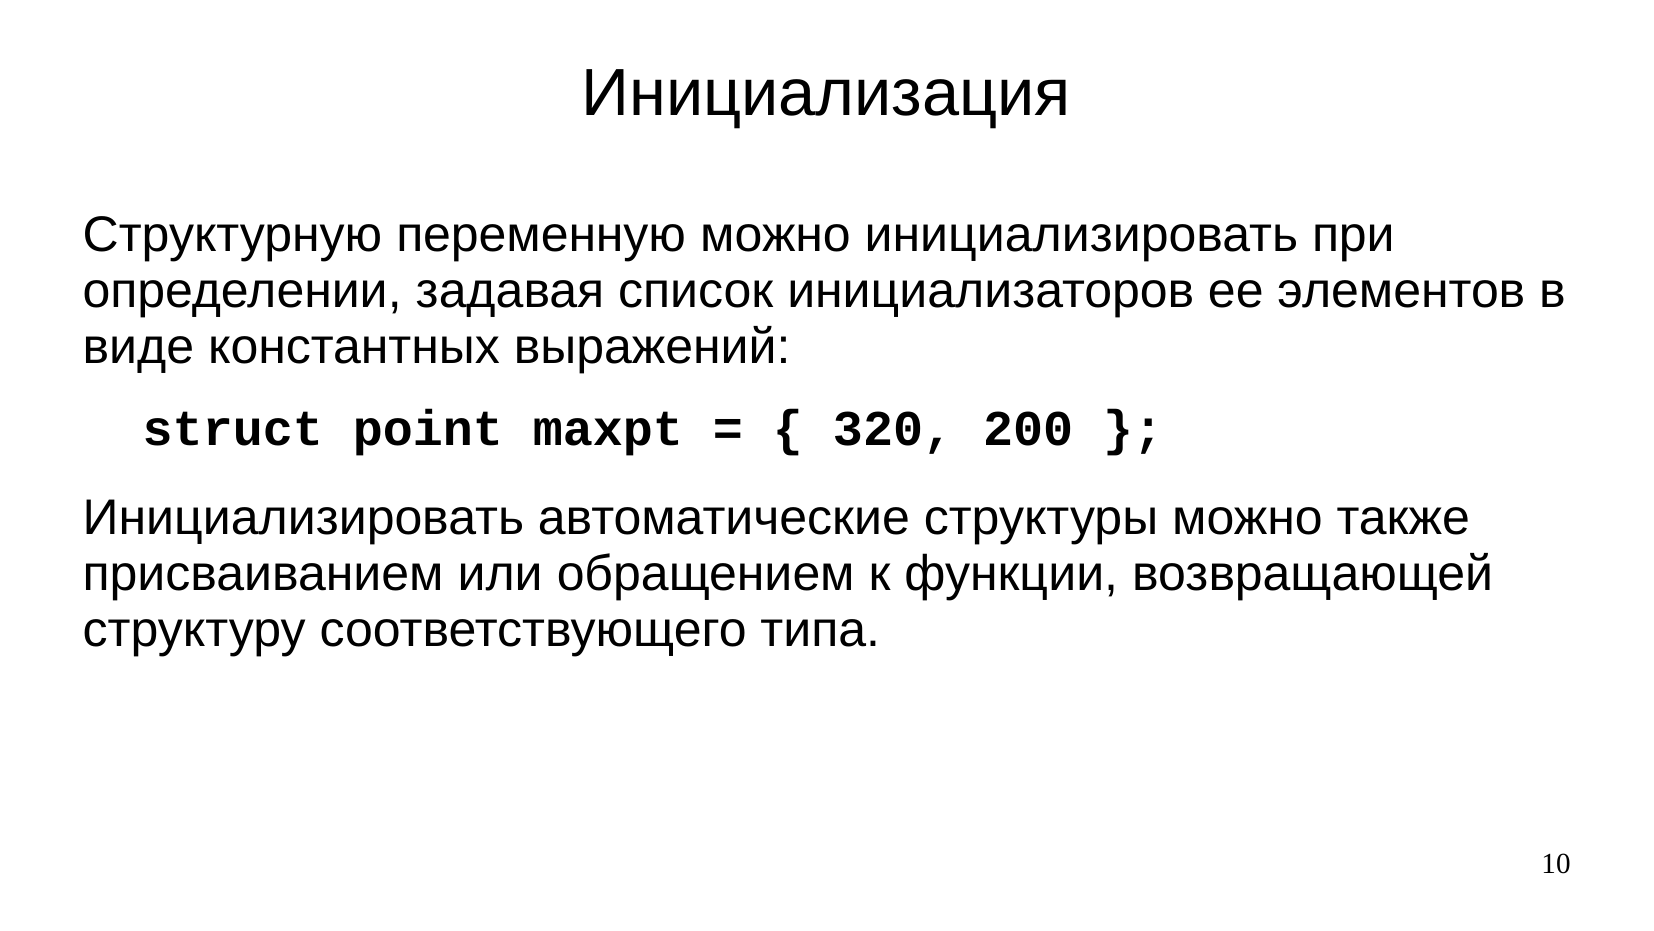

# Инициализация
Структурную переменную можно инициализировать при определении, задавая список инициализаторов ее элементов в виде константных выражений:
 struct point maxpt = { 320, 200 };
Инициализировать автоматические структуры можно также присваиванием или обращением к функции, возвращающей структуру соответствующего типа.
10